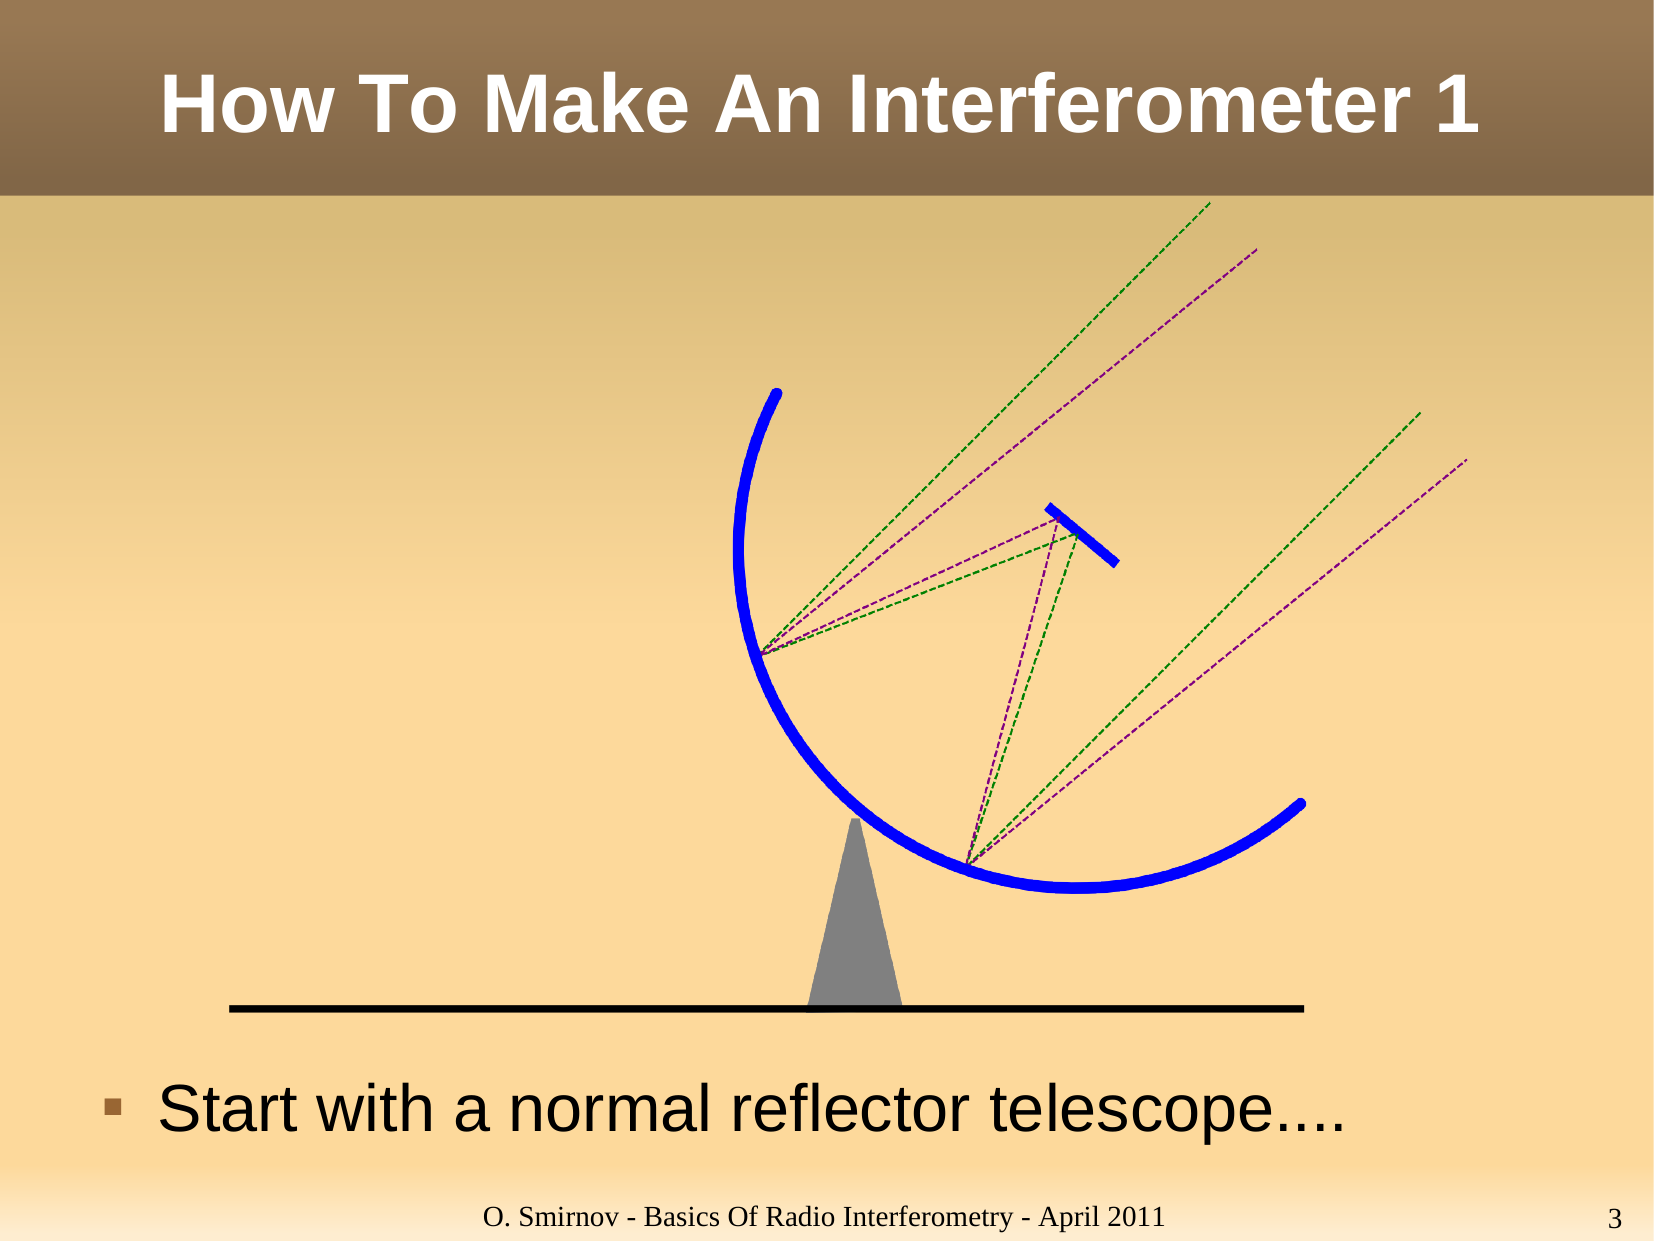

# How To Make An Interferometer 1
Start with a normal reflector telescope....
O. Smirnov - Basics Of Radio Interferometry - April 2011
3